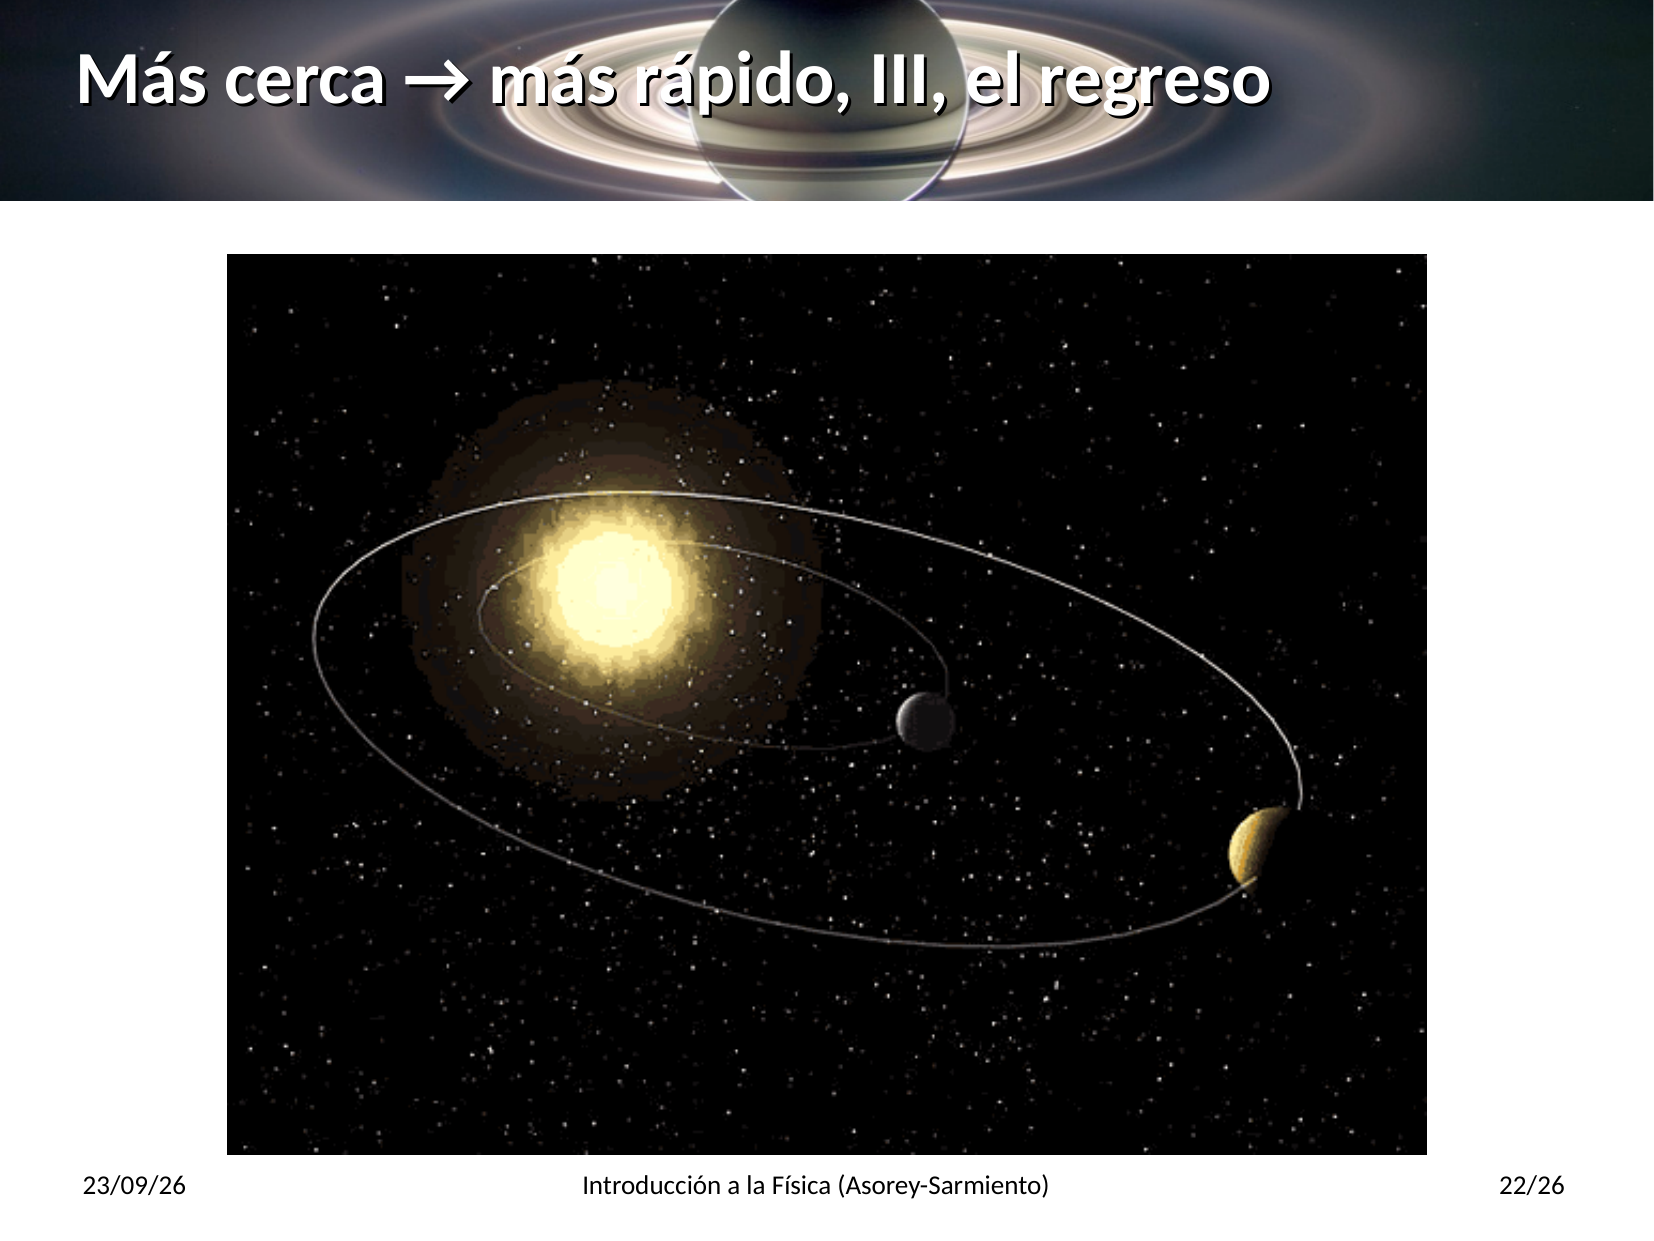

# Más cerca → más rápido, III, el regreso
Introducción a la Física (Asorey-Sarmiento)
22